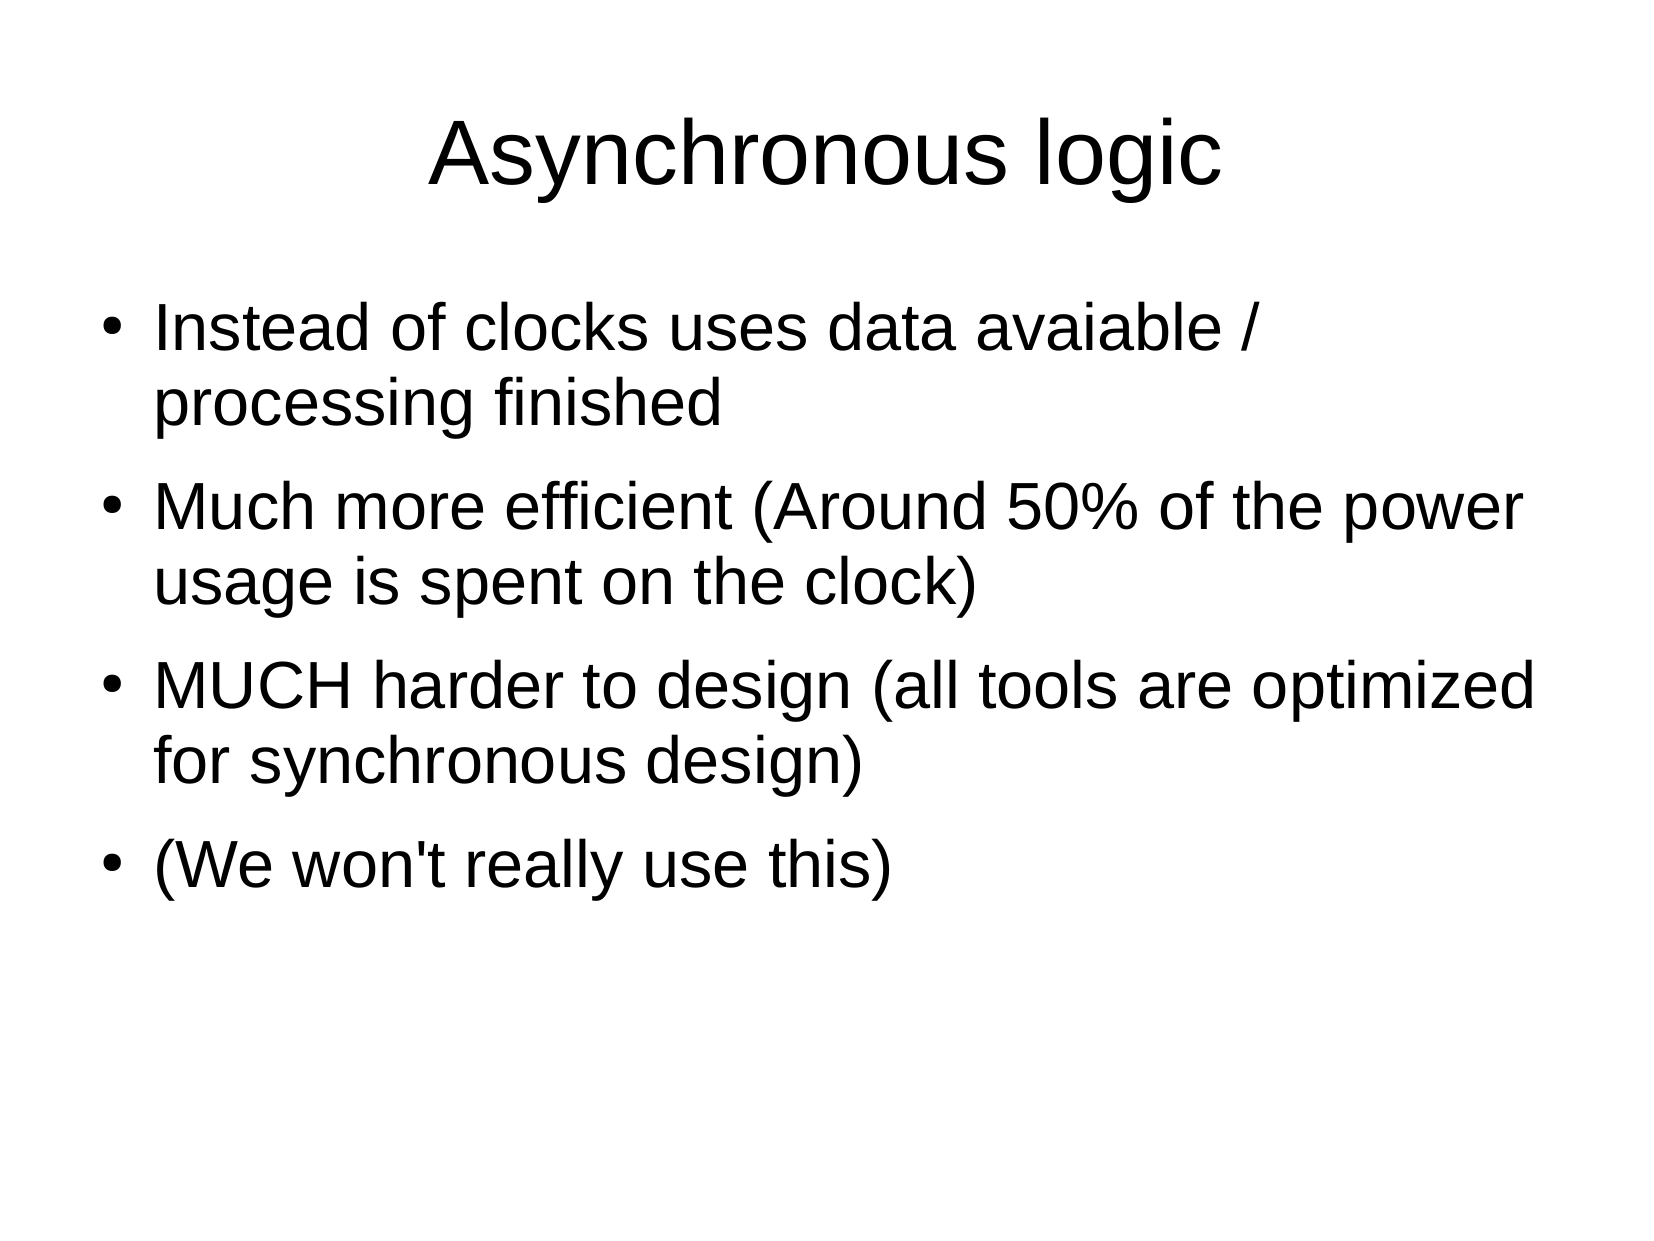

# Asynchronous logic
Instead of clocks uses data avaiable / processing finished
Much more efficient (Around 50% of the power usage is spent on the clock)
MUCH harder to design (all tools are optimized for synchronous design)
(We won't really use this)